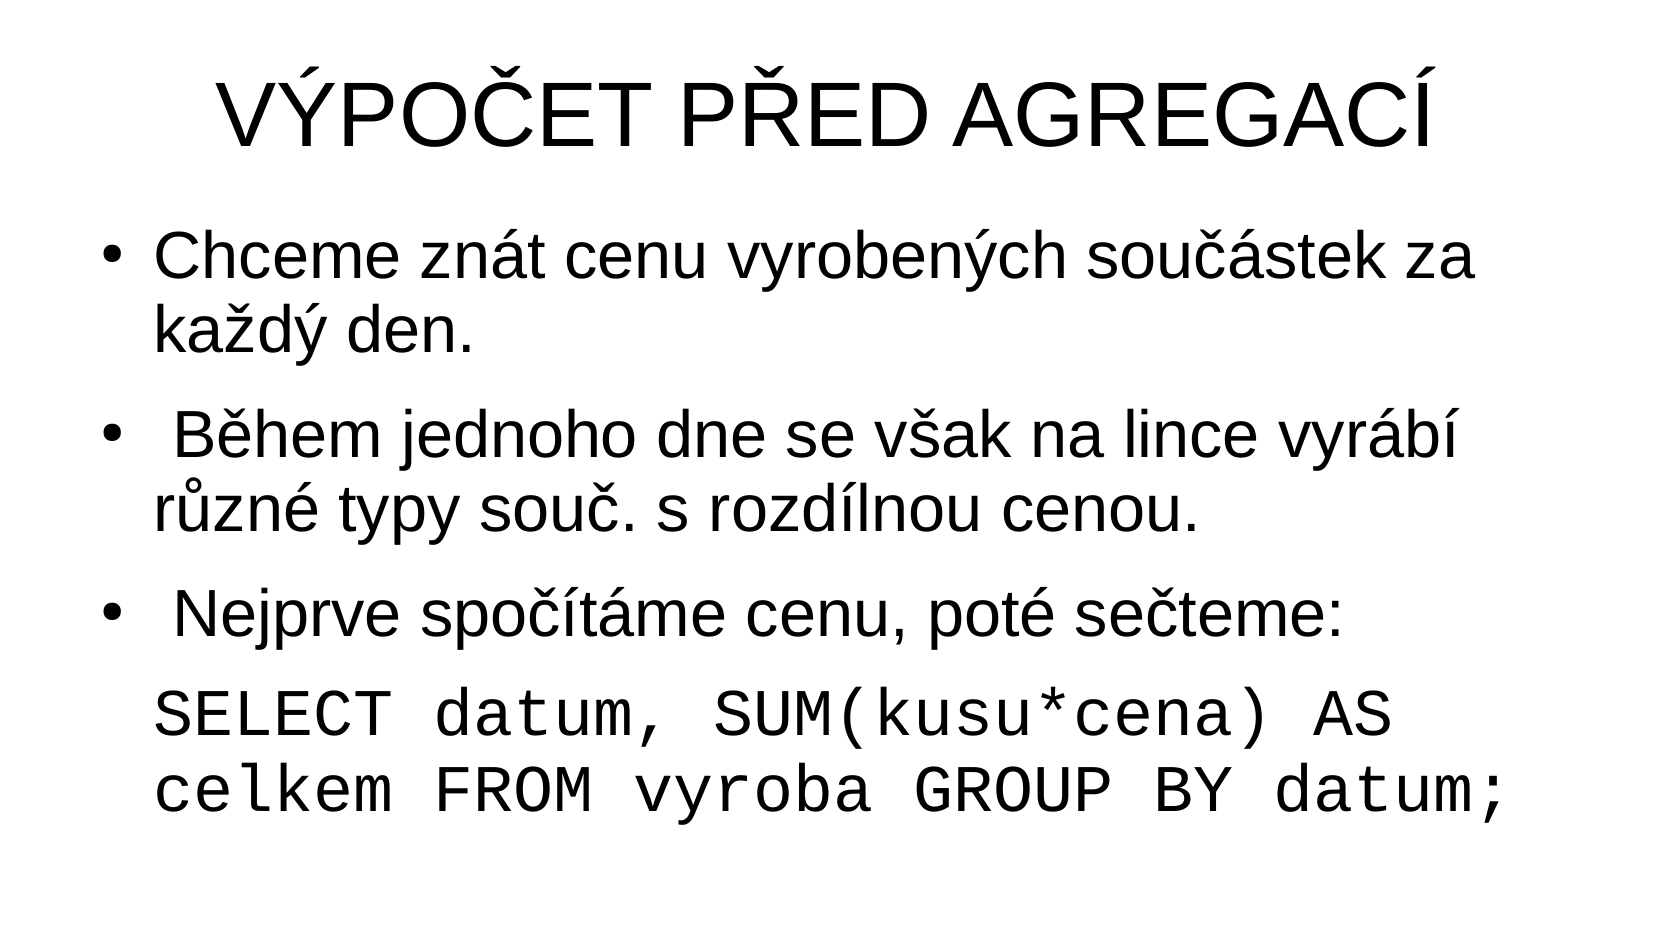

# VÝPOČET PŘED AGREGACÍ
Chceme znát cenu vyrobených součástek za každý den.
 Během jednoho dne se však na lince vyrábí různé typy souč. s rozdílnou cenou.
 Nejprve spočítáme cenu, poté sečteme:
SELECT datum, SUM(kusu*cena) AS celkem FROM vyroba GROUP BY datum;